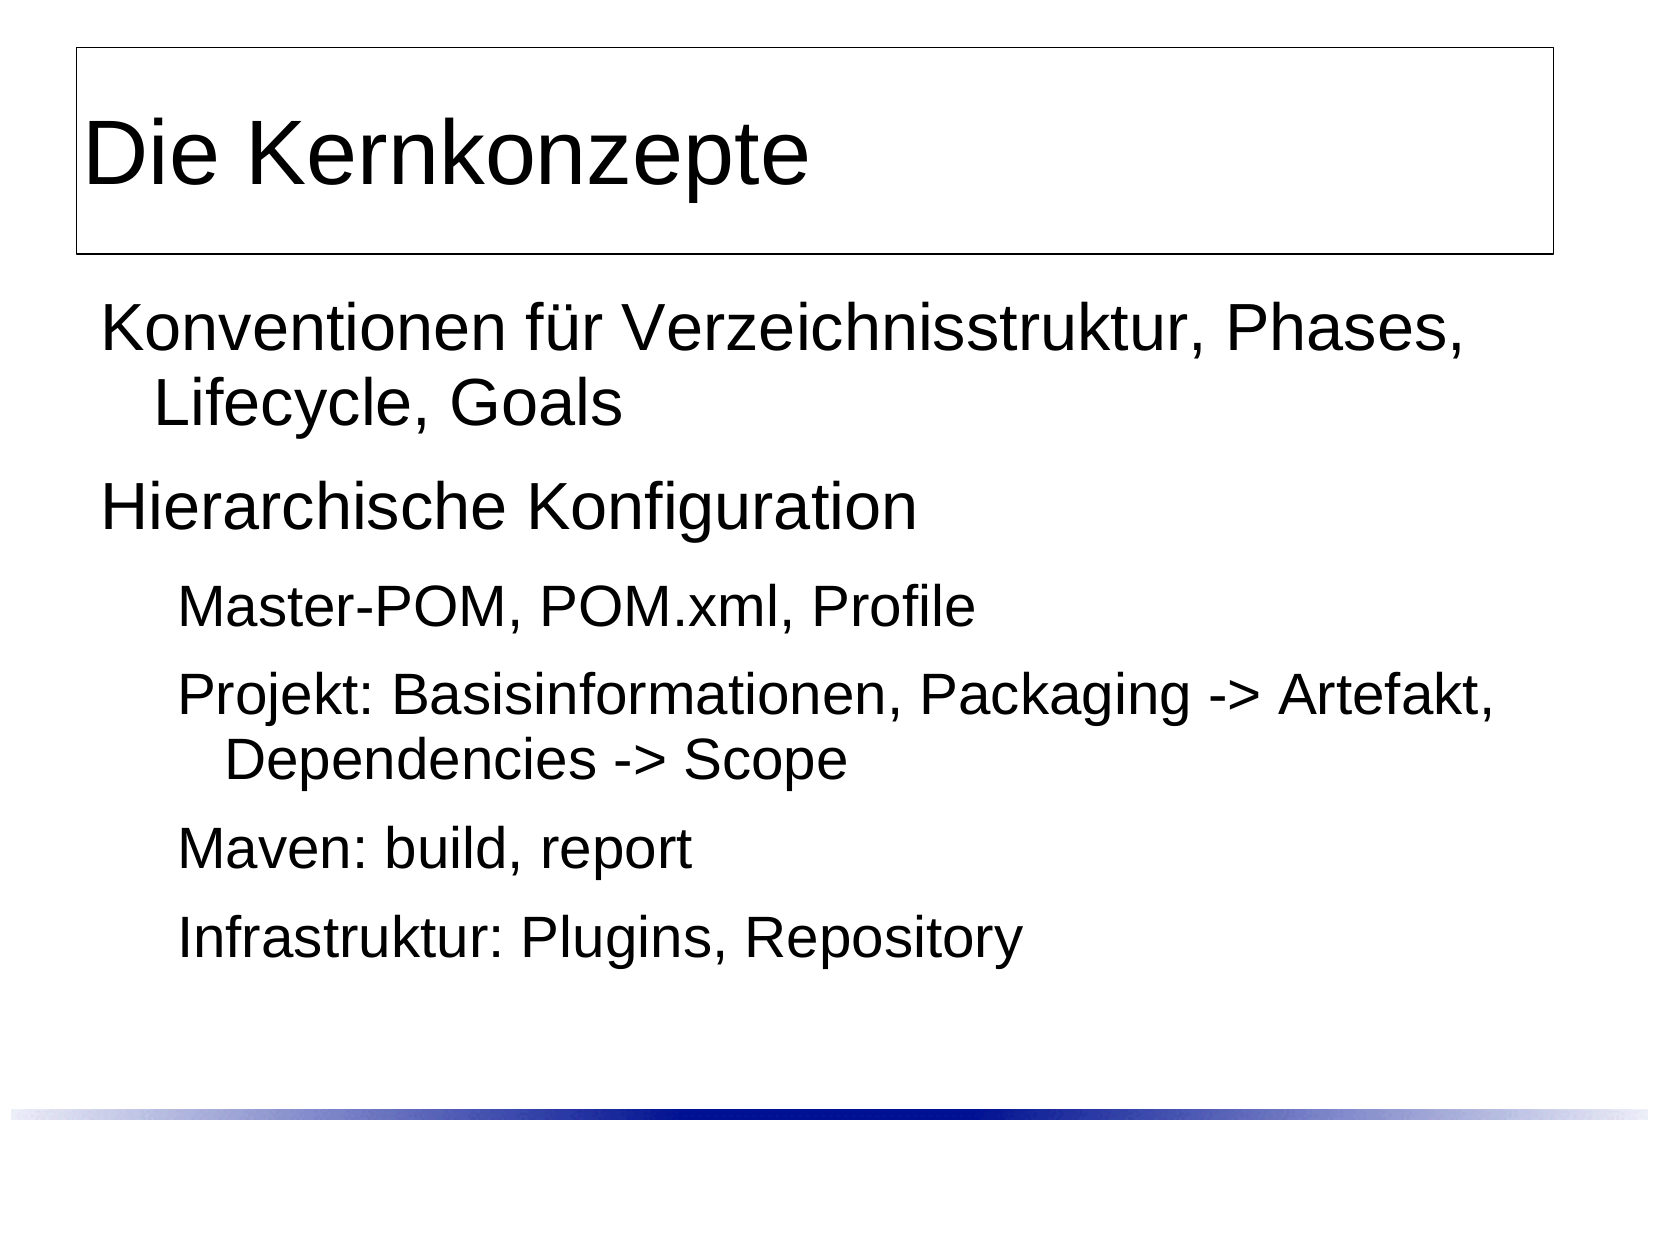

# Die Kernkonzepte
Konventionen für Verzeichnisstruktur, Phases, Lifecycle, Goals
Hierarchische Konfiguration
Master-POM, POM.xml, Profile
Projekt: Basisinformationen, Packaging -> Artefakt, Dependencies -> Scope
Maven: build, report
Infrastruktur: Plugins, Repository